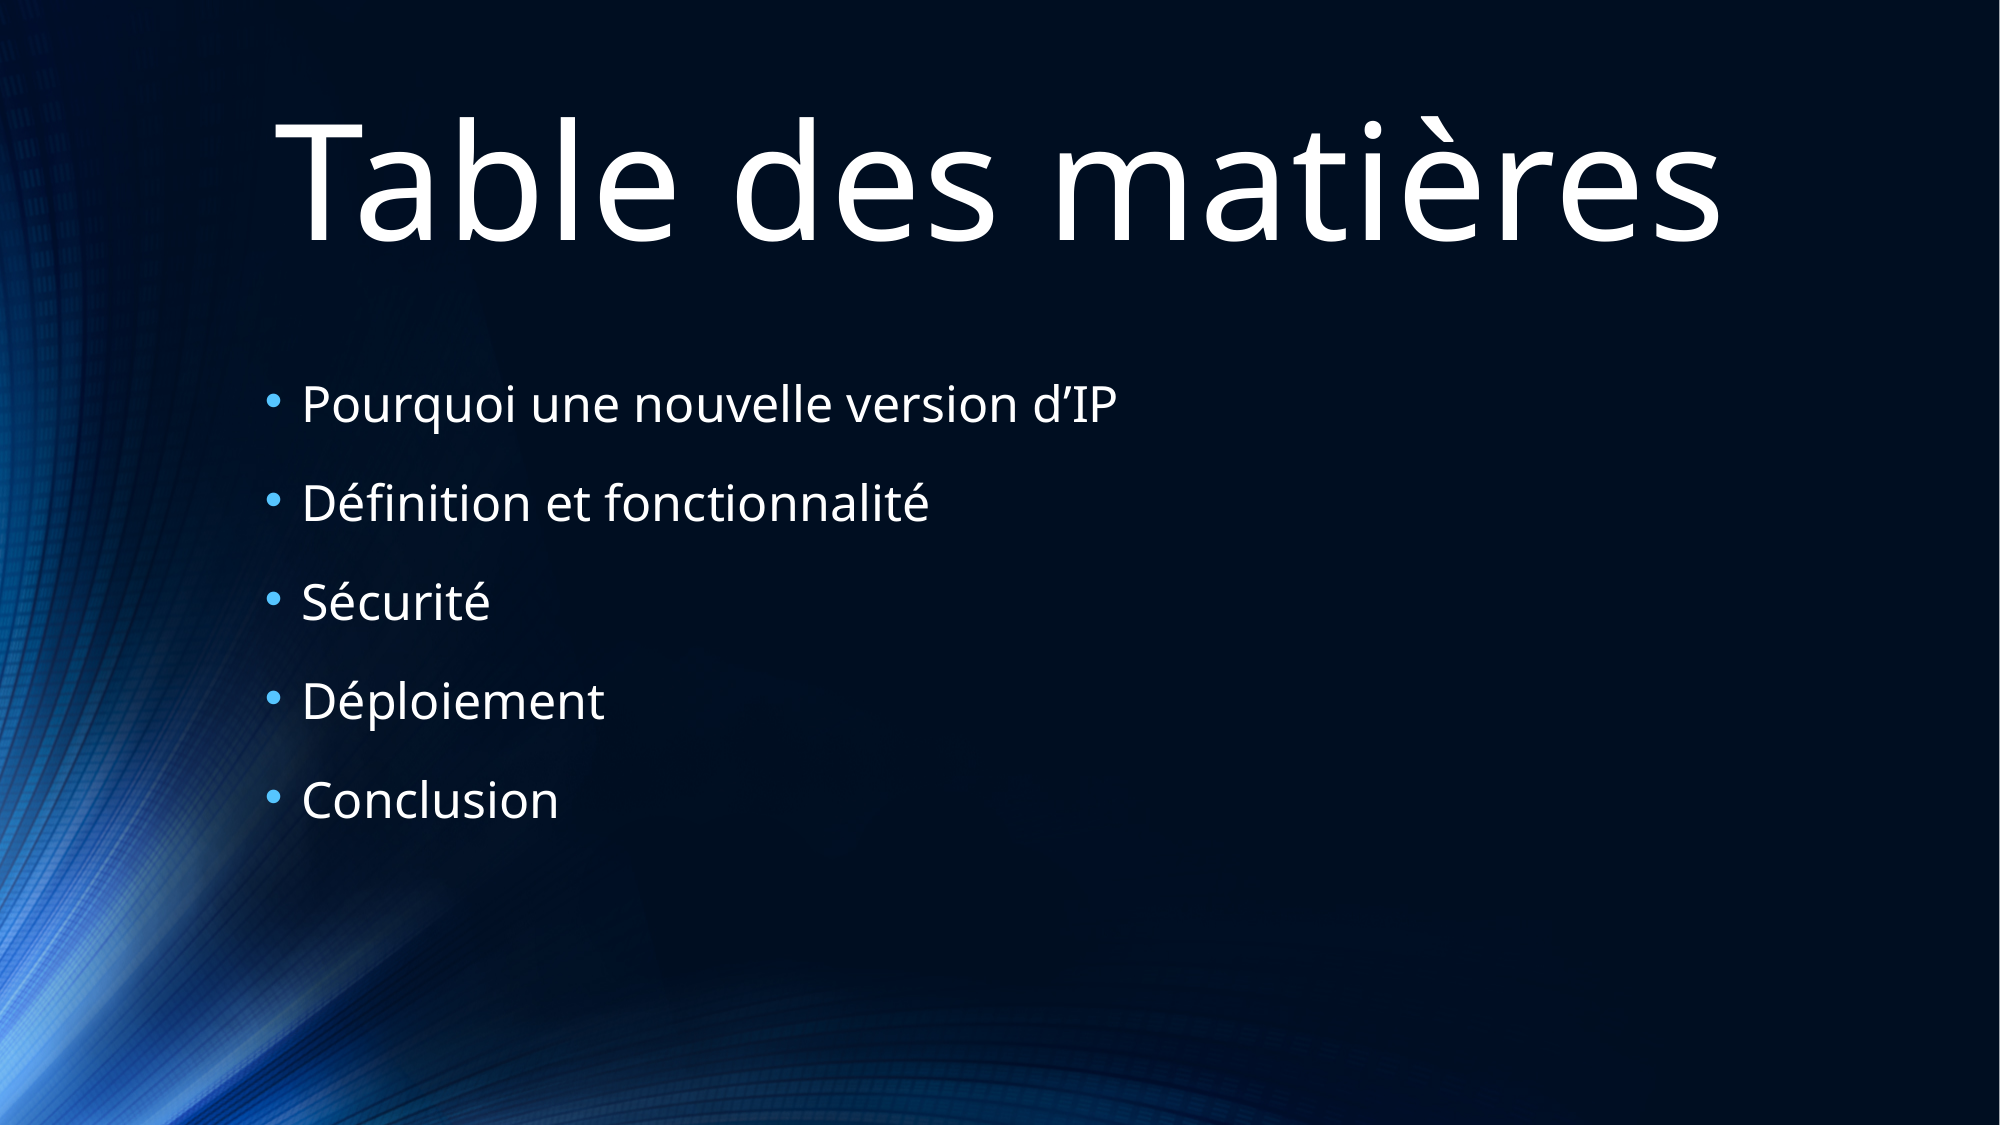

# Table des matières
Pourquoi une nouvelle version d’IP
Définition et fonctionnalité
Sécurité
Déploiement
Conclusion